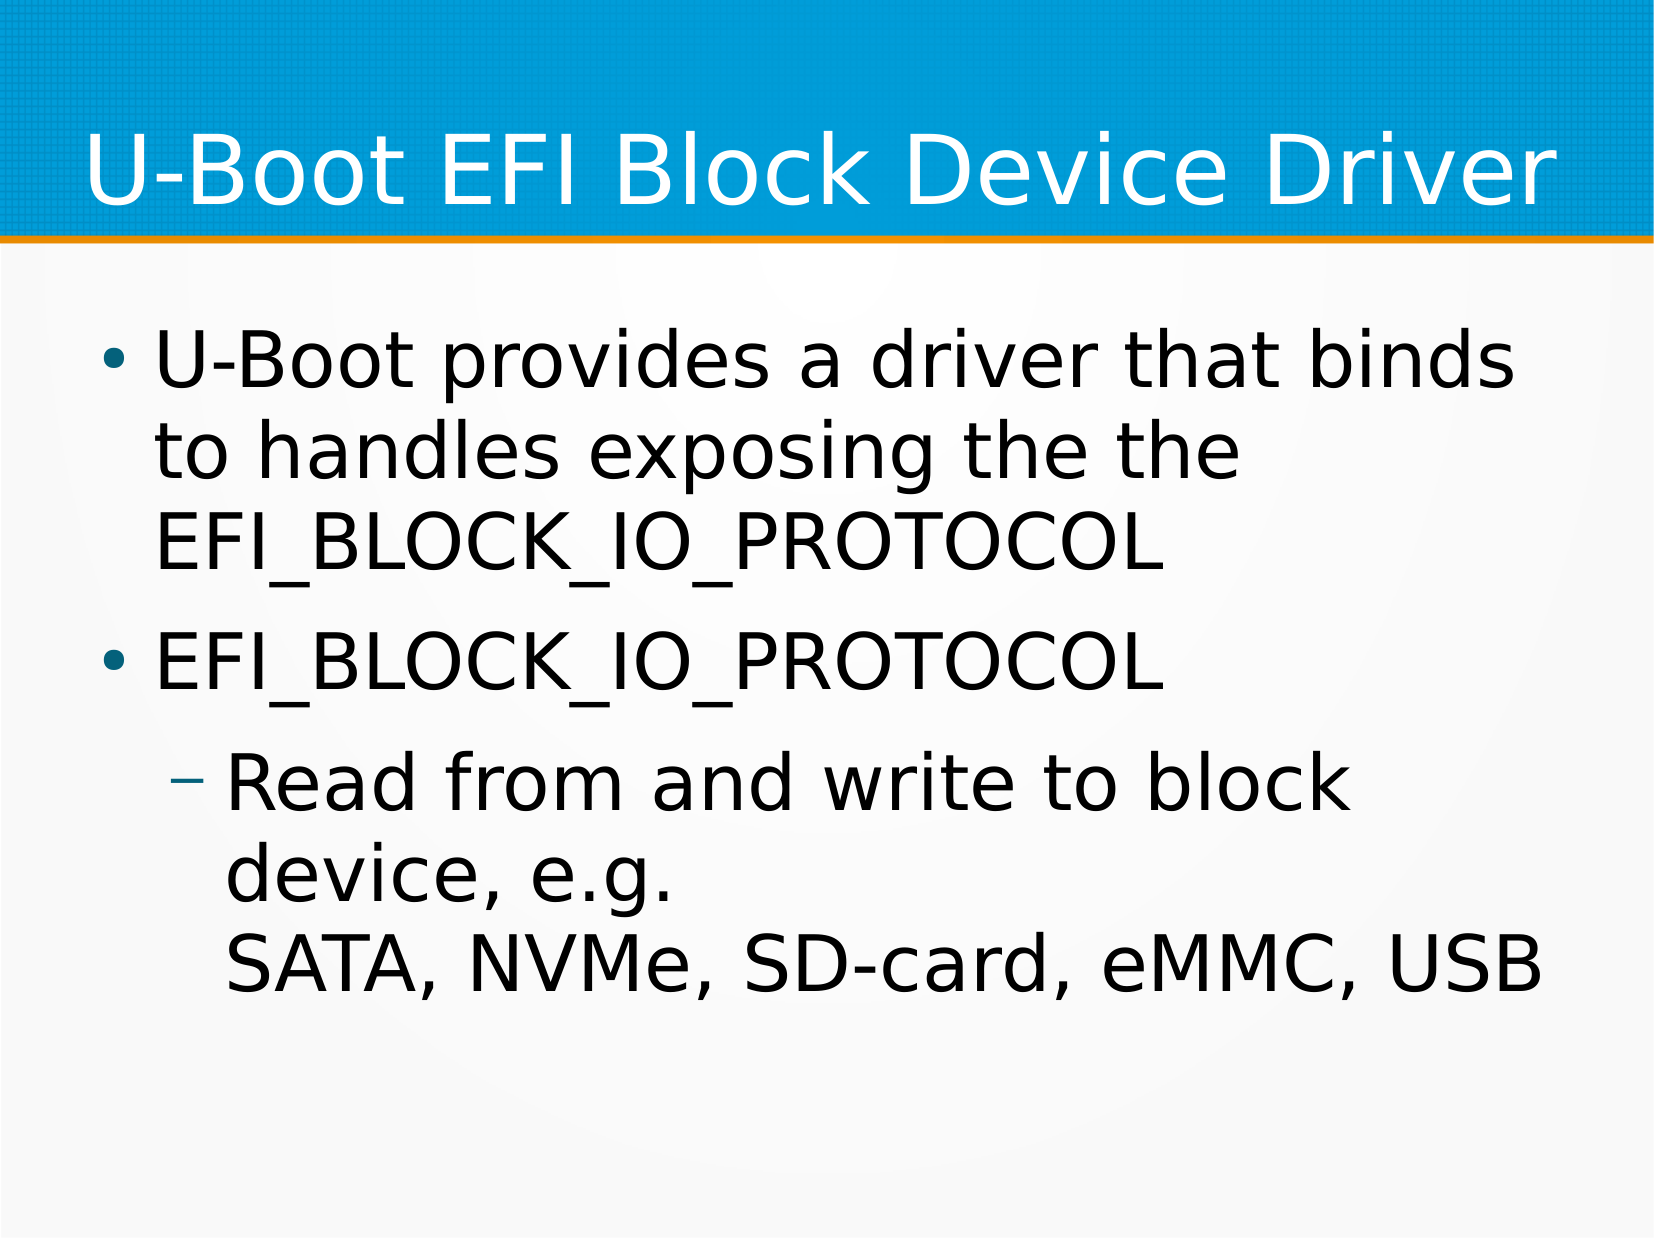

# U-Boot EFI Block Device Driver
U-Boot provides a driver that binds to handles exposing the the EFI_BLOCK_IO_PROTOCOL
EFI_BLOCK_IO_PROTOCOL
Read from and write to block device, e.g.
SATA, NVMe, SD-card, eMMC, USB